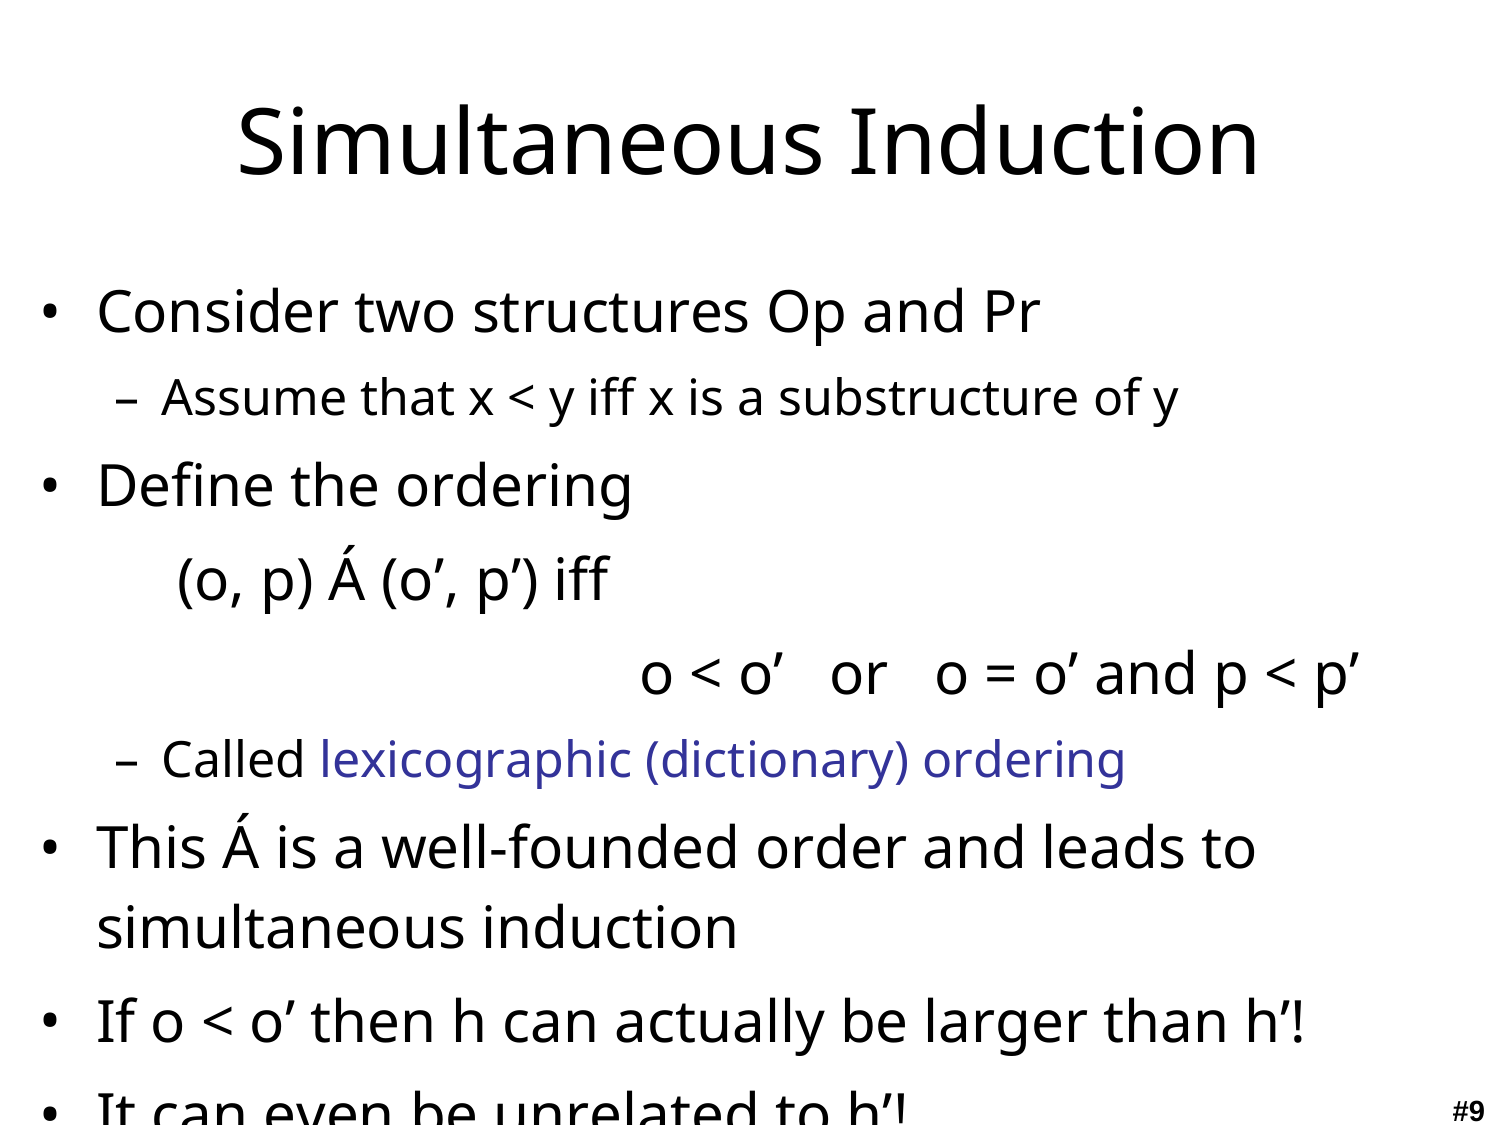

# Simultaneous Induction
Consider two structures Op and Pr
Assume that x < y iff x is a substructure of y
Define the ordering
 (o, p) Á (o’, p’) iff
					o < o’ or o = o’ and p < p’
Called lexicographic (dictionary) ordering
This Á is a well-founded order and leads to simultaneous induction
If o < o’ then h can actually be larger than h’!
It can even be unrelated to h’!
9